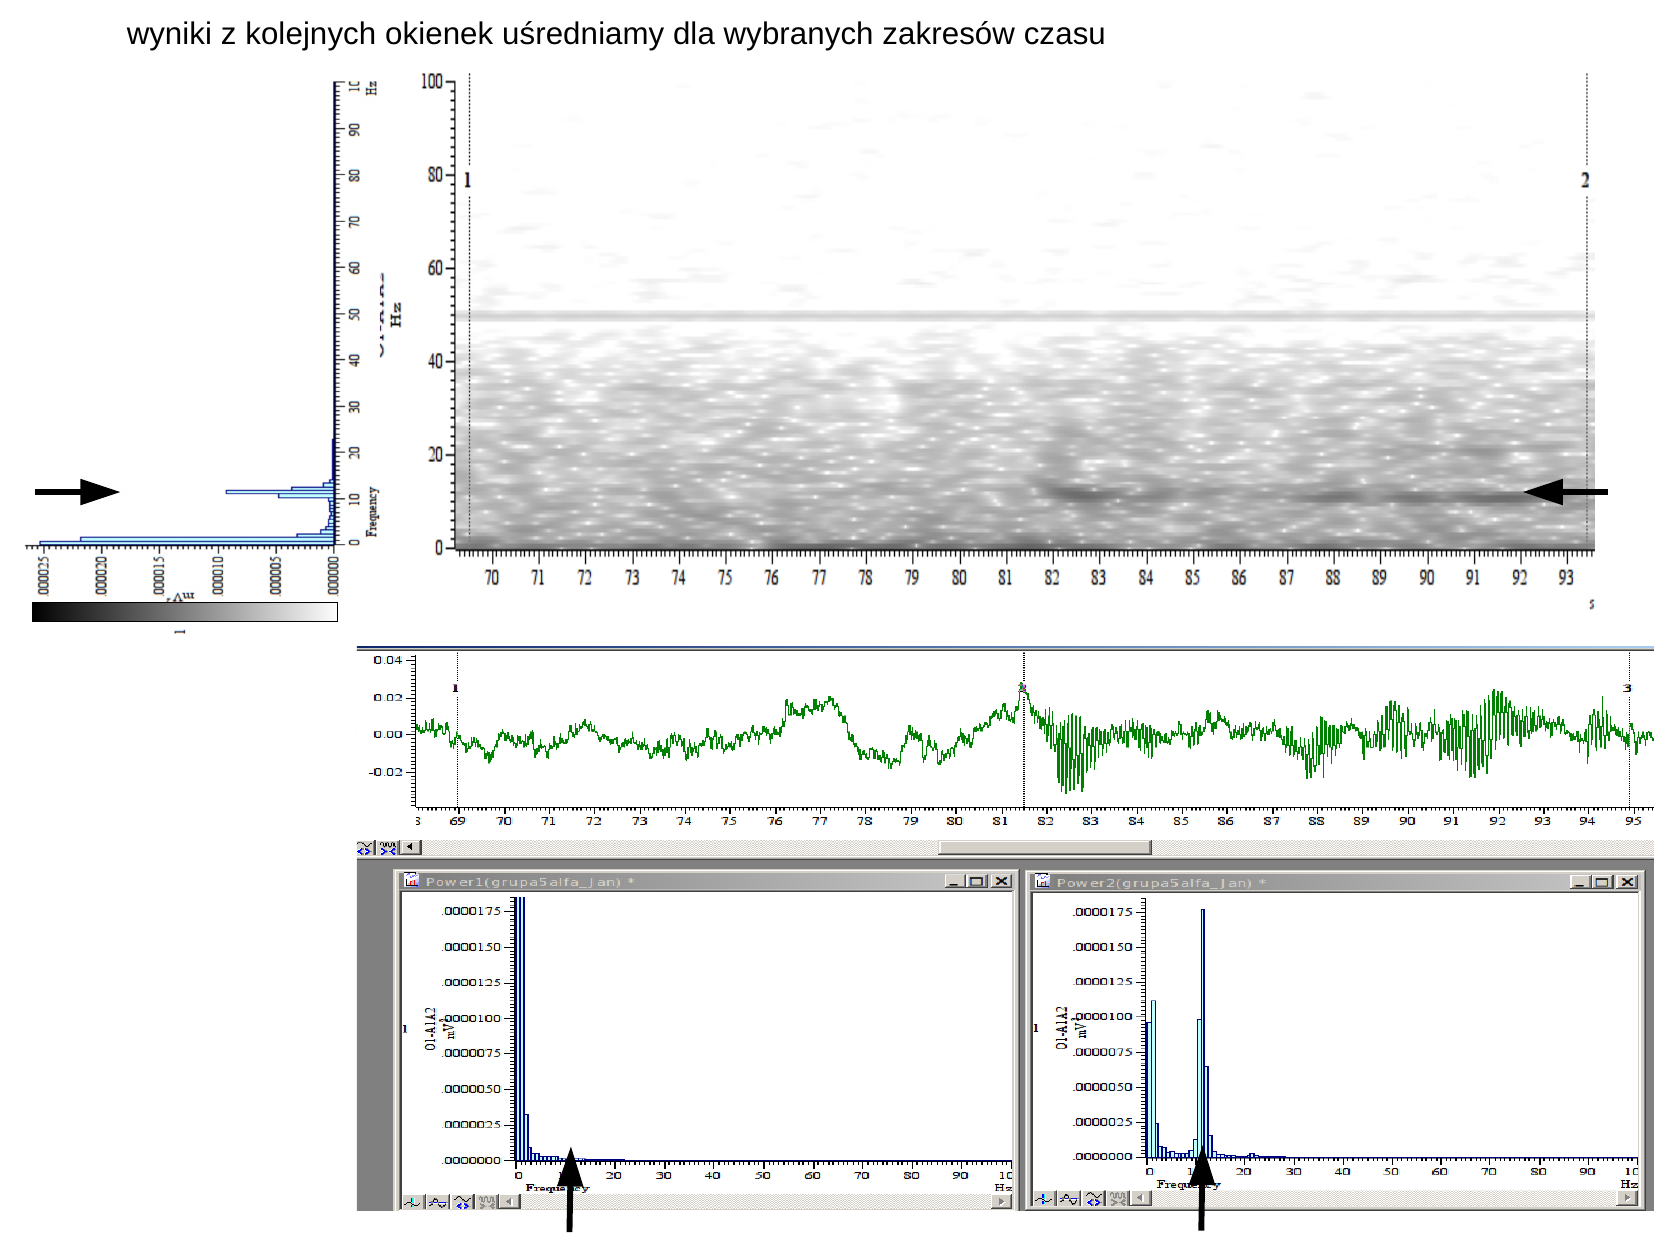

wyniki z kolejnych okienek uśredniamy dla wybranych zakresów czasu